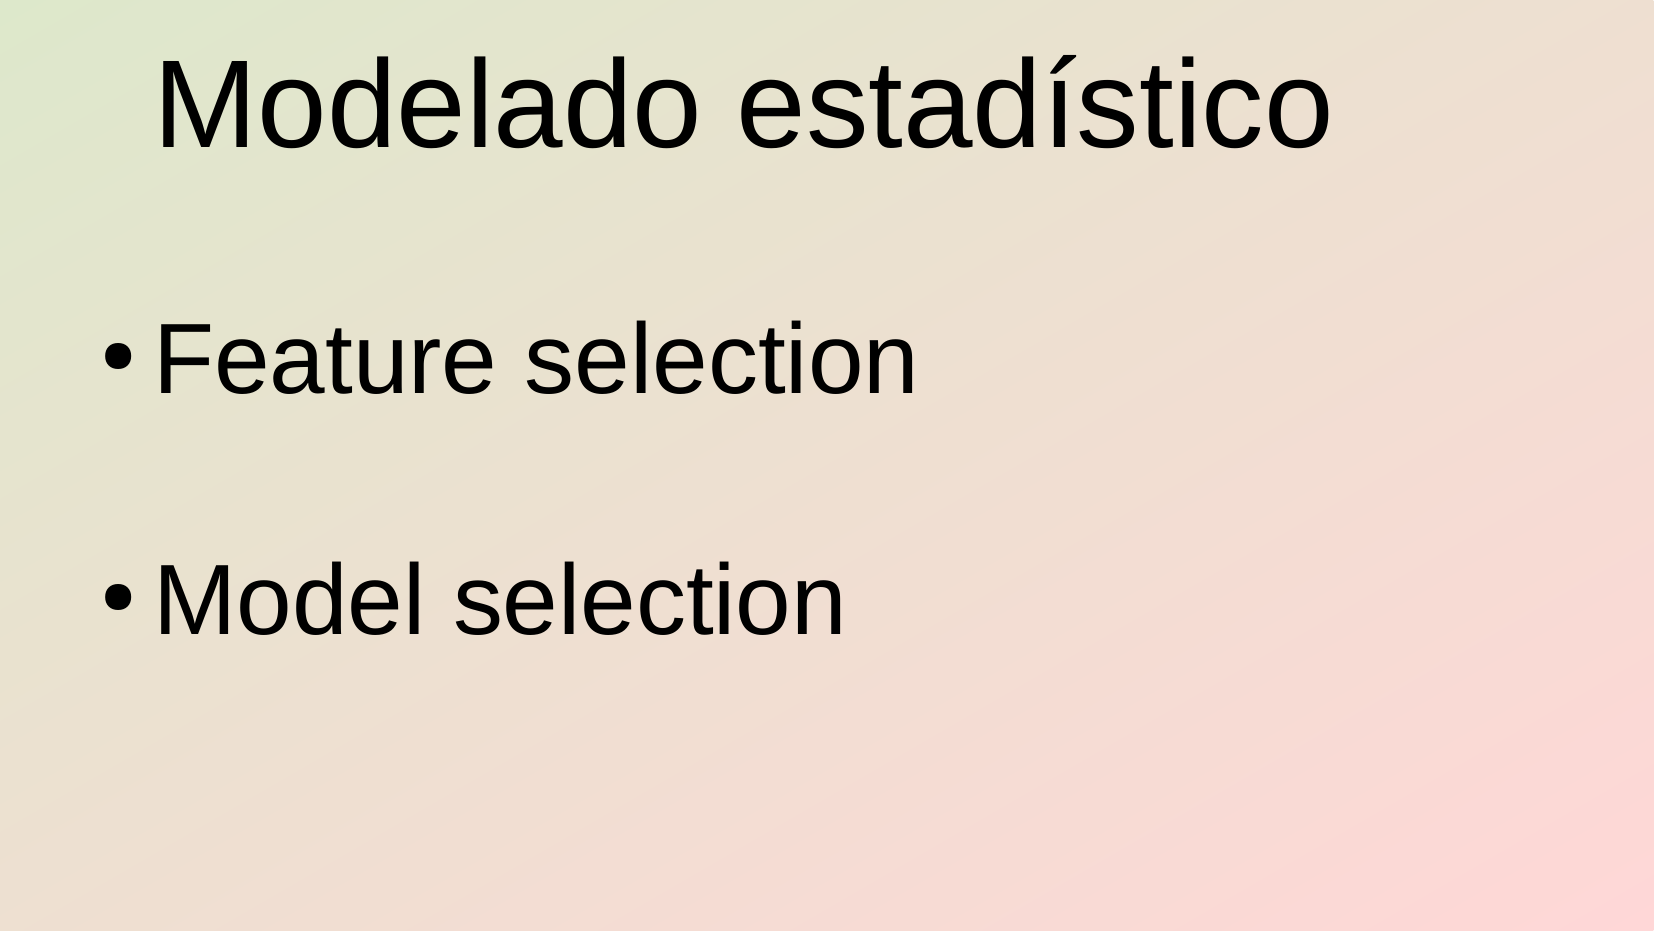

# Modelado estadístico
Feature selection
Model selection